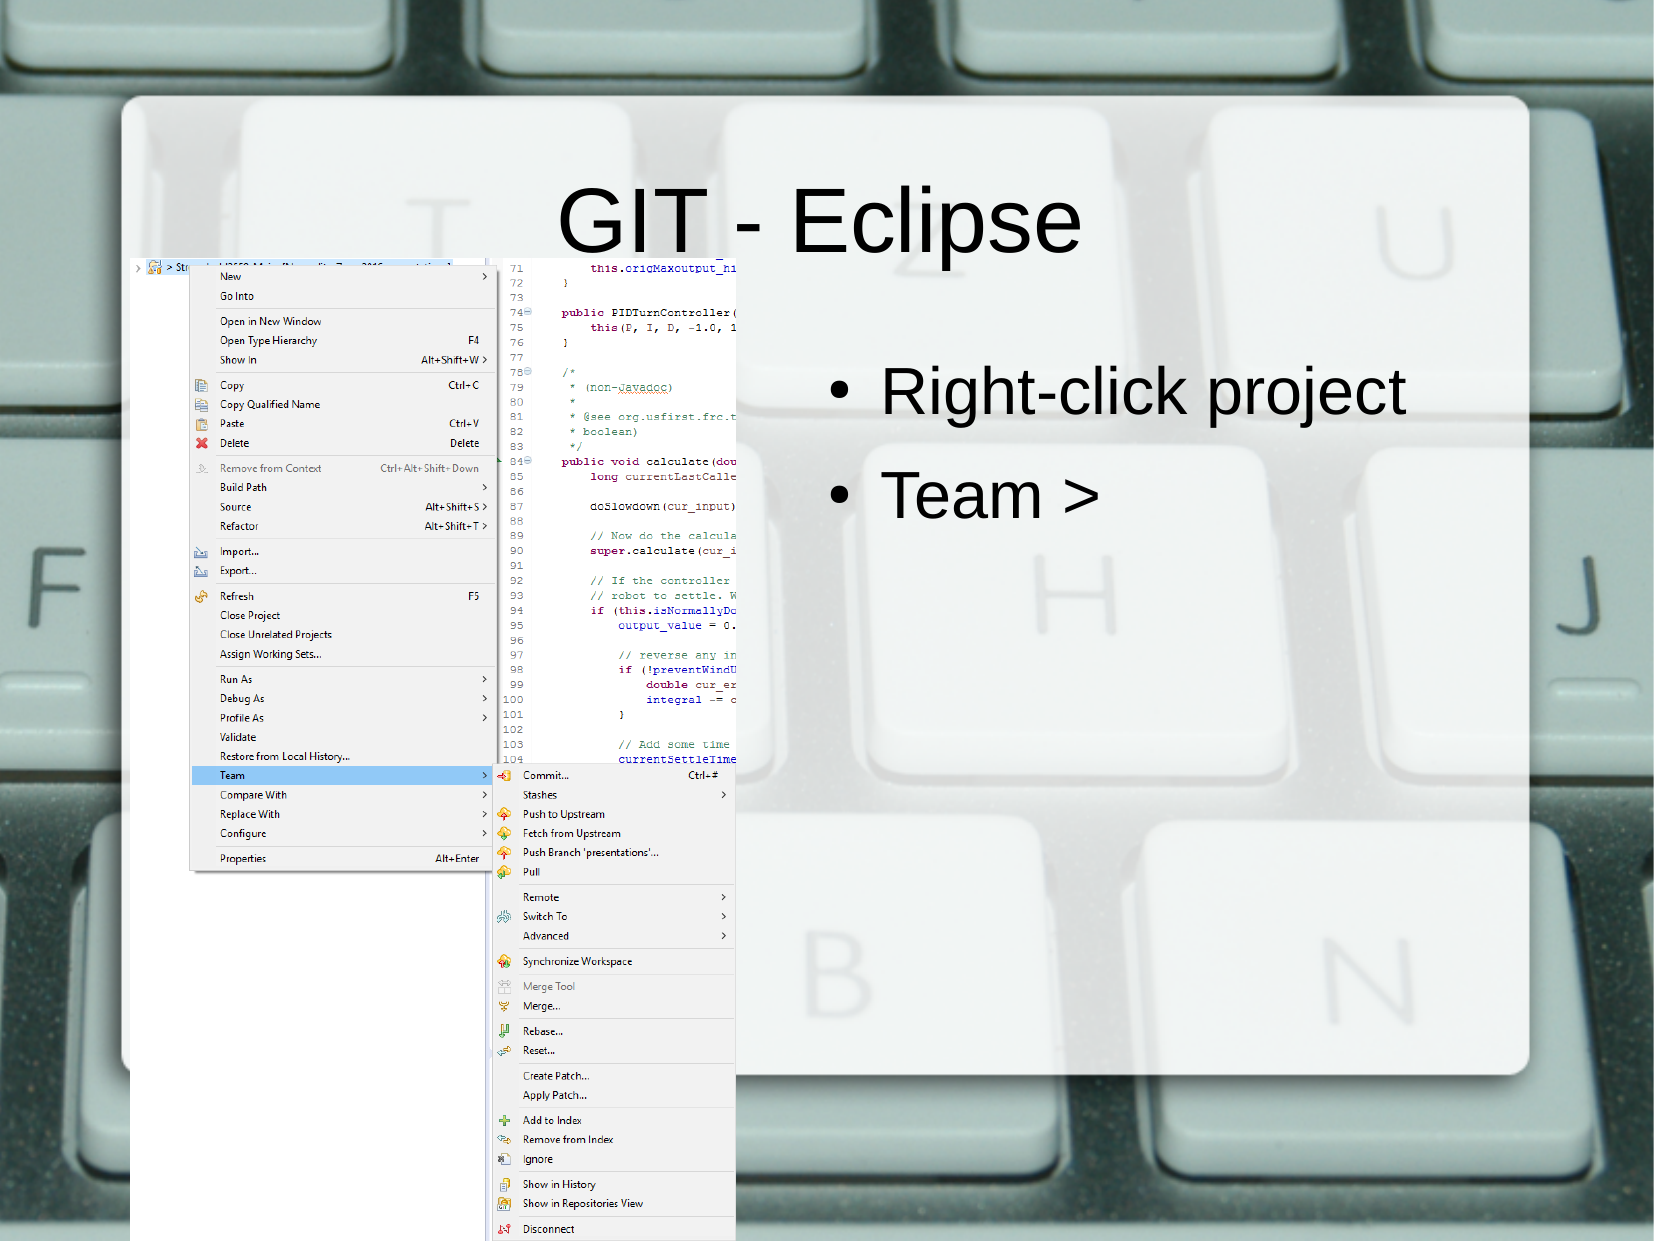

# GIT - Eclipse
Right-click project
Team >